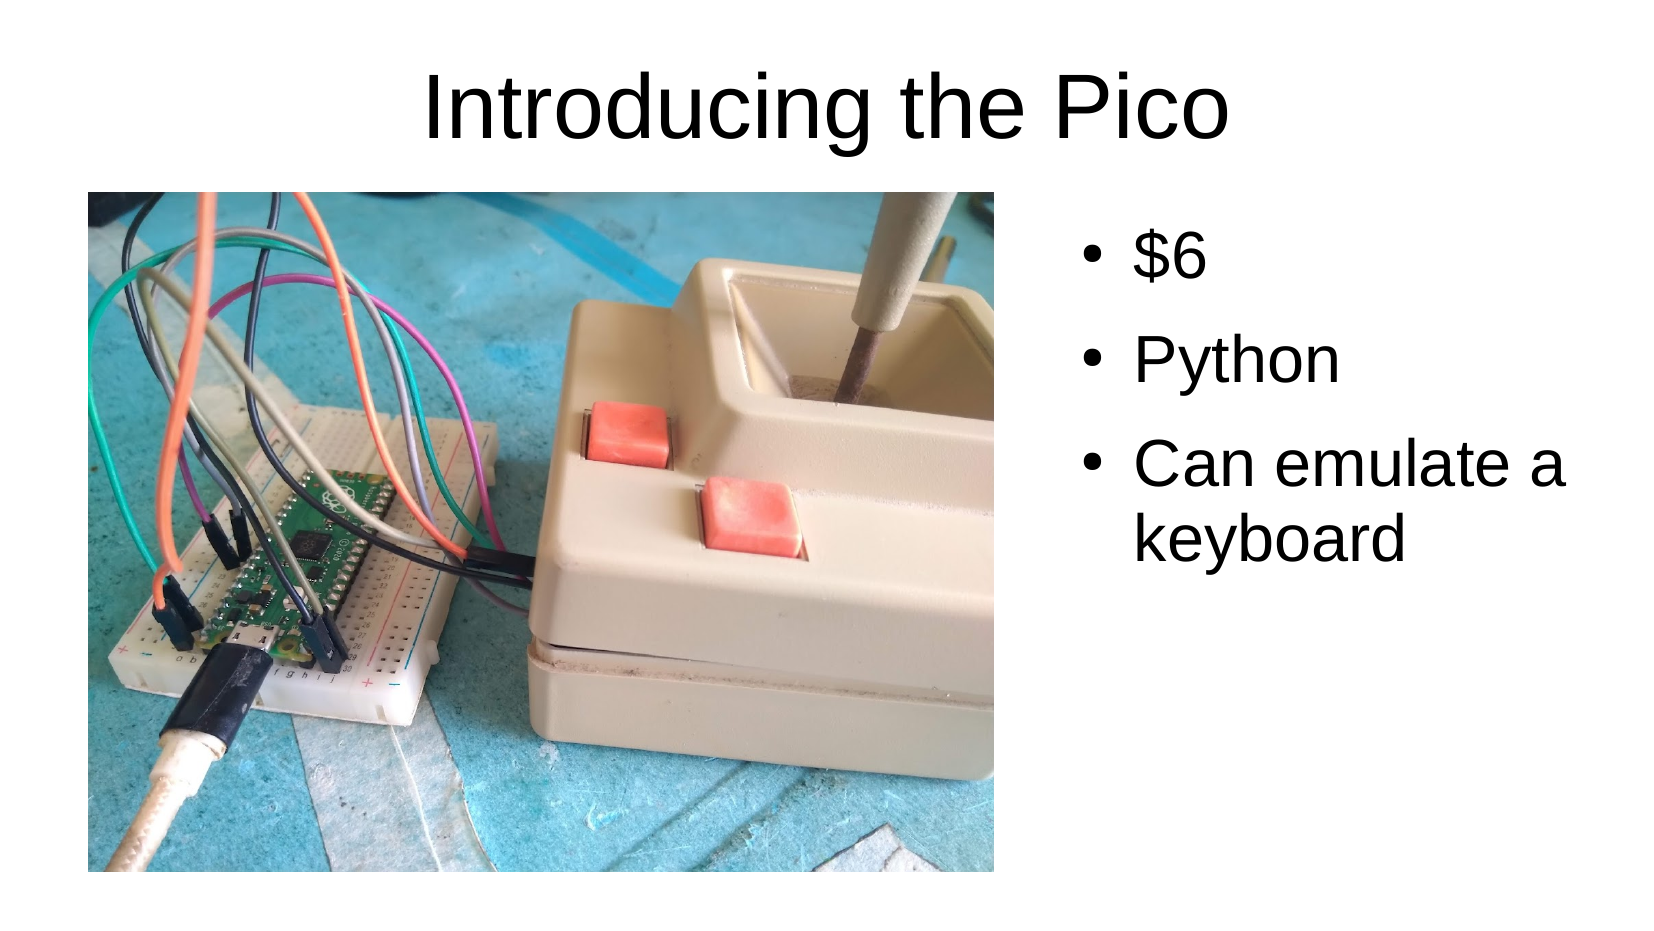

# Introducing the Pico
$6
Python
Can emulate a keyboard